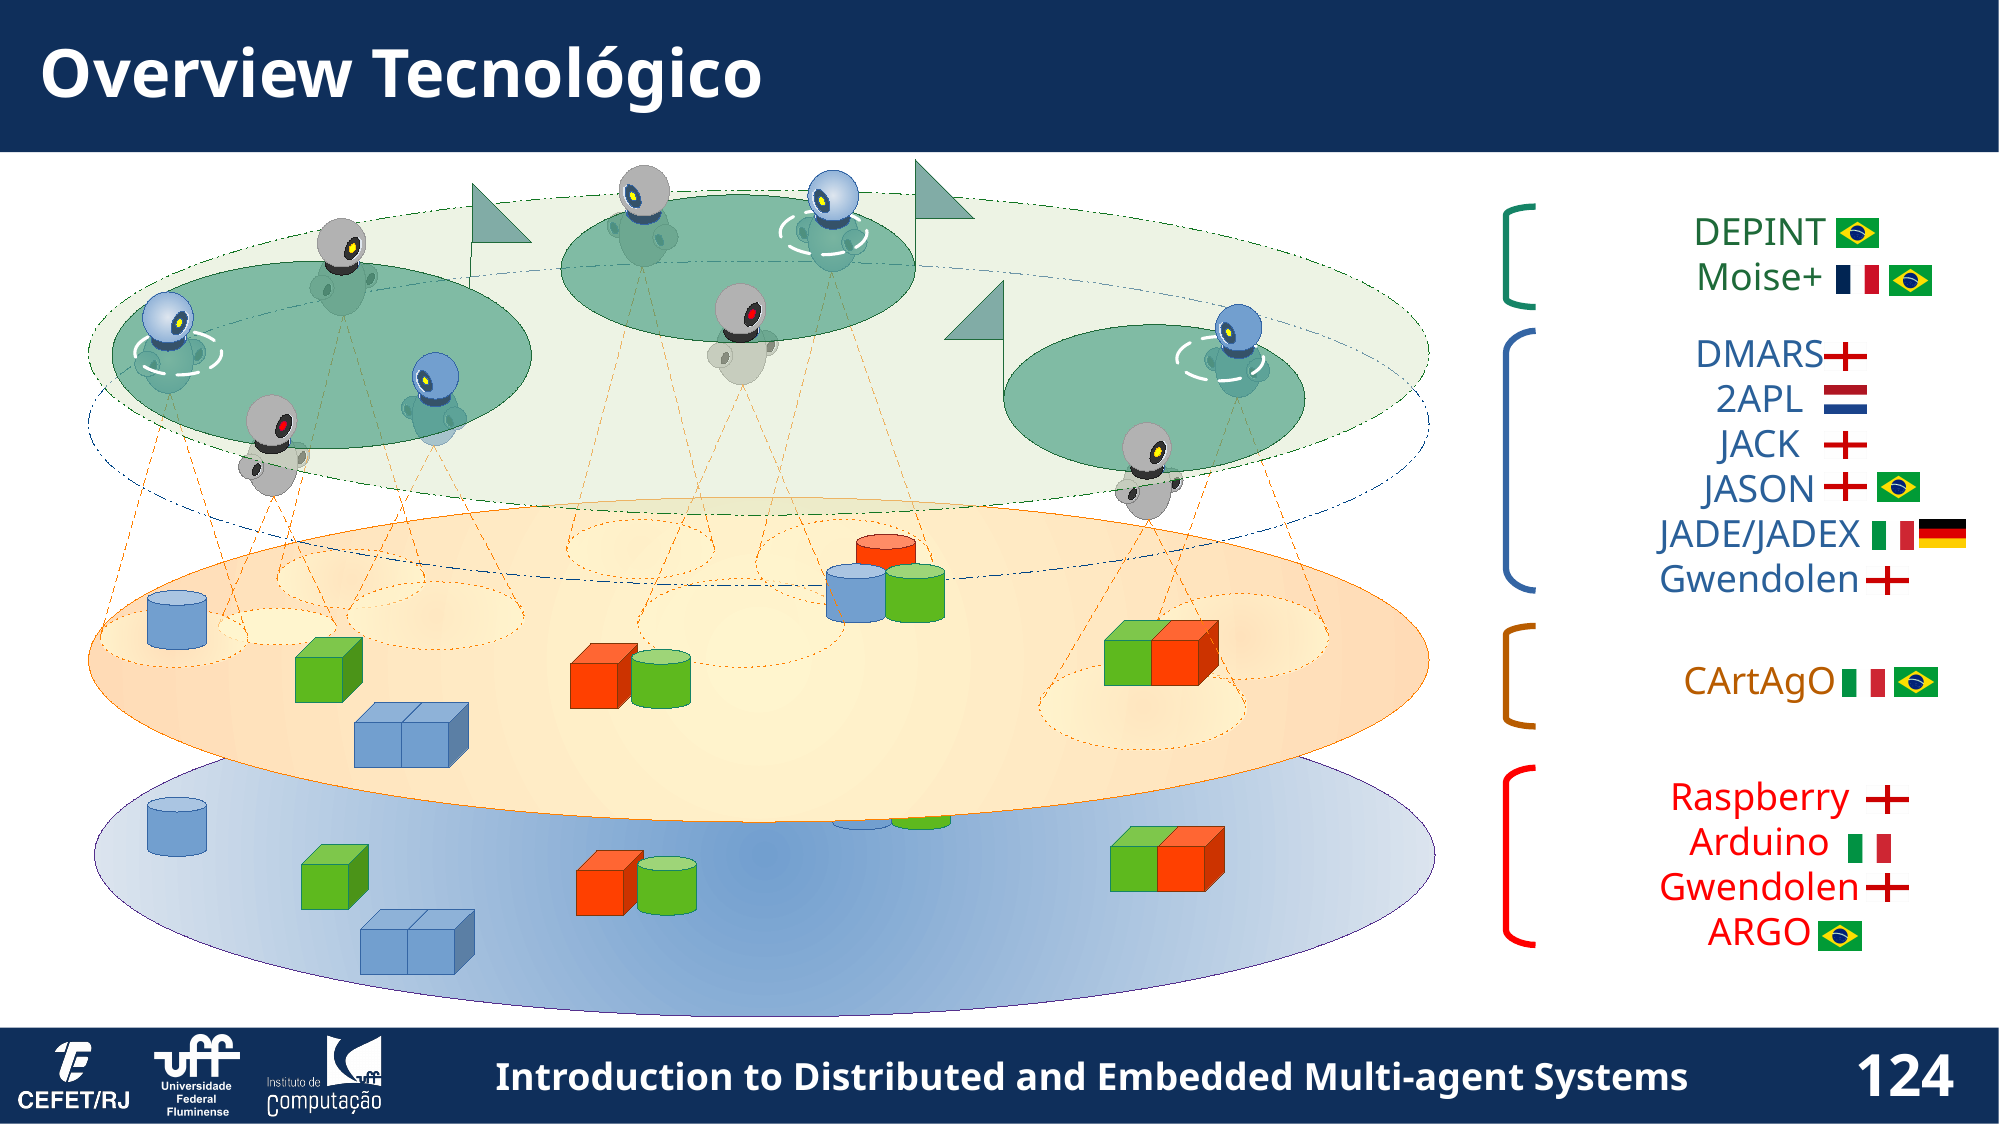

Overview Tecnológico
DEPINT
Moise+
DMARS
2APL
JACK
JASON
JADE/JADEX
Gwendolen
CArtAgO
Raspberry
Arduino
Gwendolen
ARGO